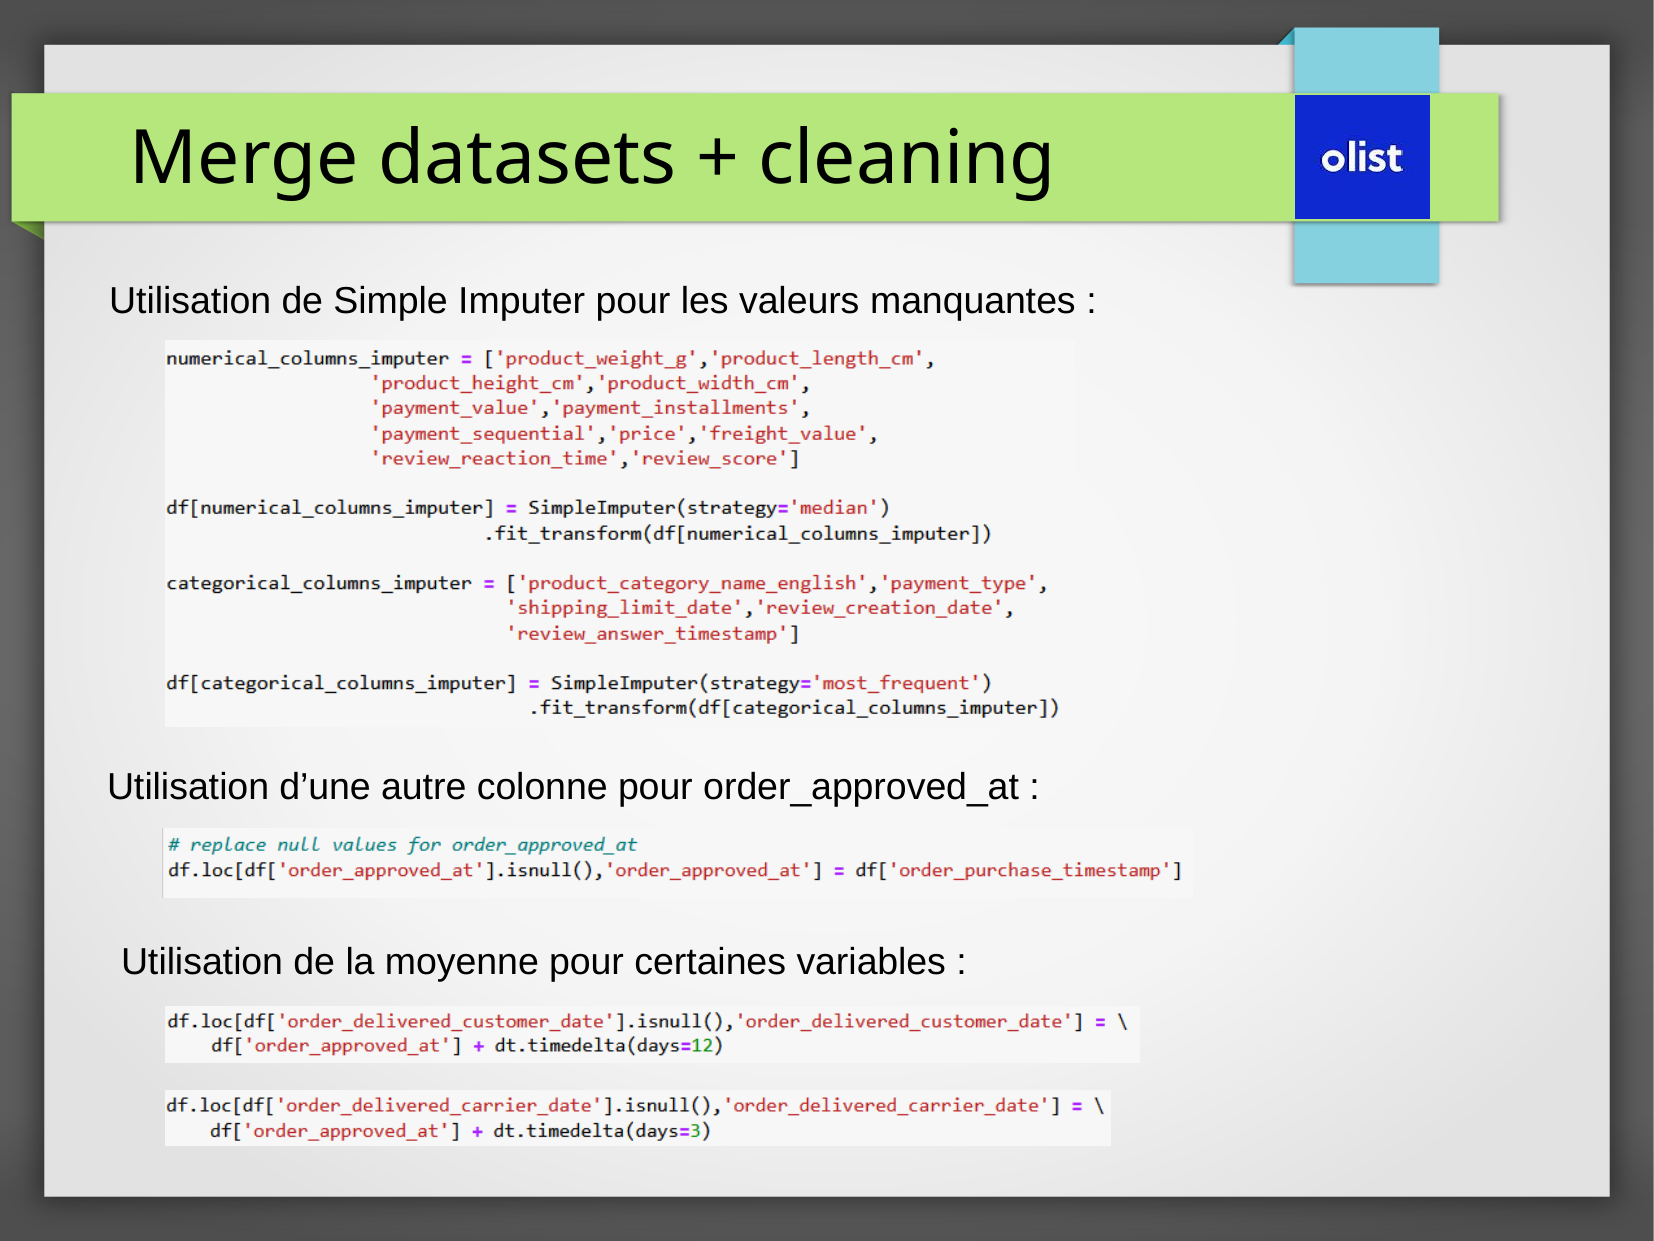

# Merge datasets + cleaning
Utilisation de Simple Imputer pour les valeurs manquantes :
Utilisation d’une autre colonne pour order_approved_at :
Utilisation de la moyenne pour certaines variables :